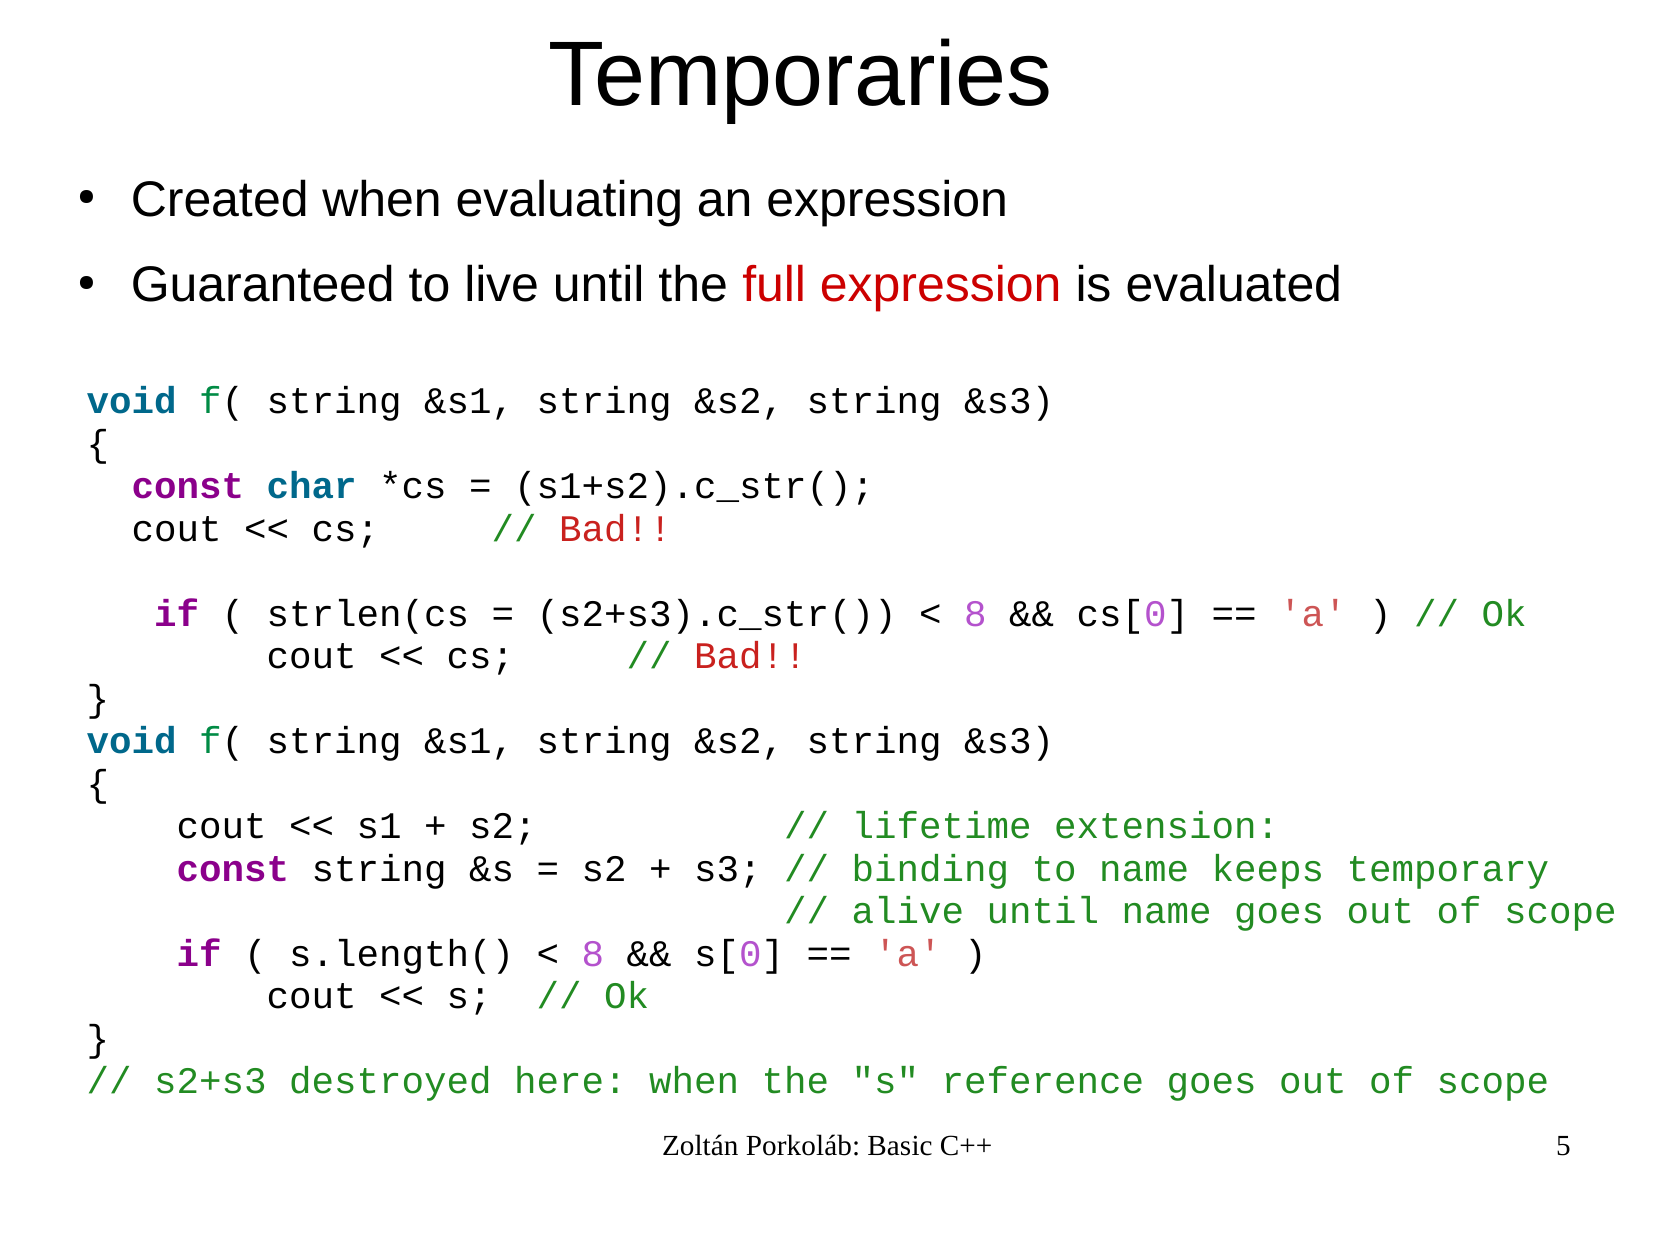

# Temporaries
Created when evaluating an expression
Guaranteed to live until the full expression is evaluated
void f( string &s1, string &s2, string &s3)
{
 const char *cs = (s1+s2).c_str();
 cout << cs; // Bad!!
 if ( strlen(cs = (s2+s3).c_str()) < 8 && cs[0] == 'a' ) // Ok
 cout << cs; // Bad!!
}
void f( string &s1, string &s2, string &s3)
{
 cout << s1 + s2; // lifetime extension:
 const string &s = s2 + s3; // binding to name keeps temporary
 // alive until name goes out of scope
 if ( s.length() < 8 && s[0] == 'a' )
 cout << s; // Ok
}
// s2+s3 destroyed here: when the "s" reference goes out of scope
Zoltán Porkoláb: Basic C++
5